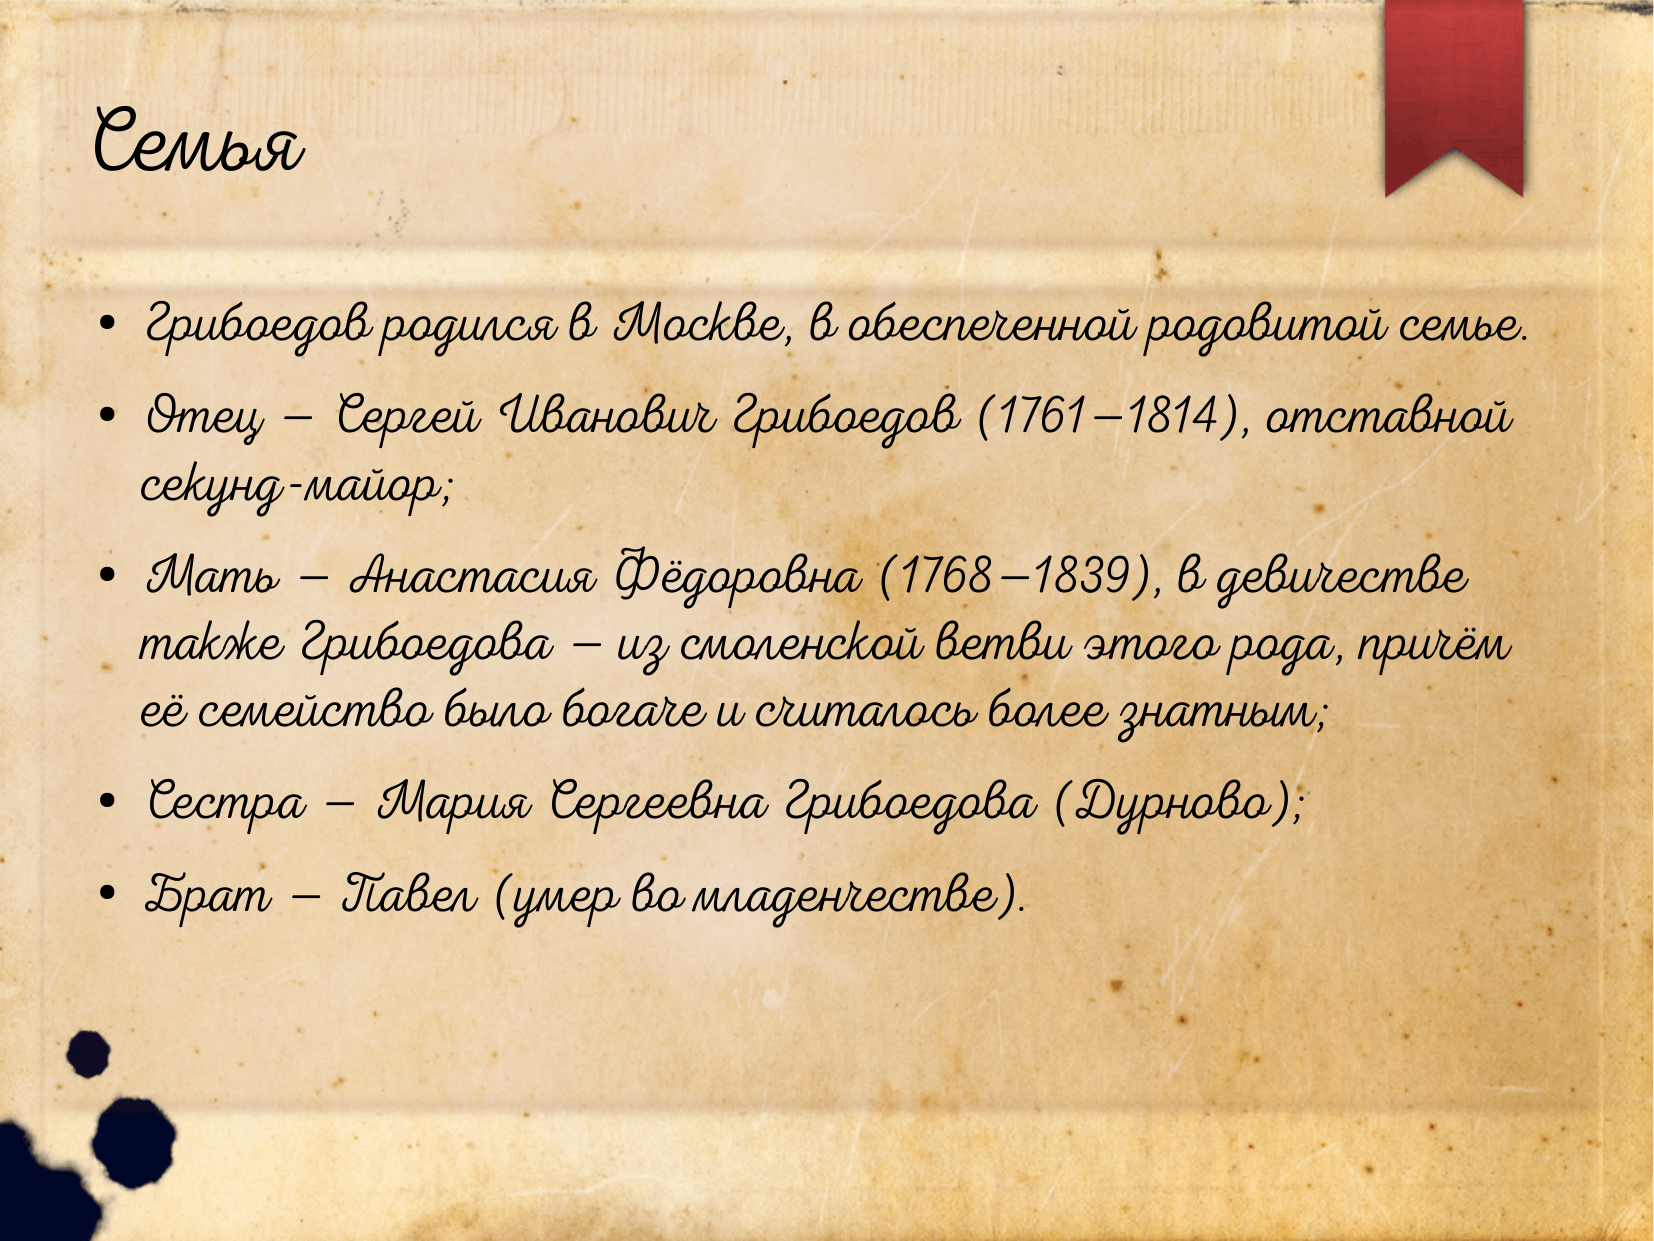

# Семья
Грибоедов родился в Москве, в обеспеченной родовитой семье.
Отец — Сергей Иванович Грибоедов (1761—1814), отставной секунд-майор;
Мать — Анастасия Фёдоровна (1768—1839), в девичестве также Грибоедова — из смоленской ветви этого рода, причём её семейство было богаче и считалось более знатным;
Сестра — Мария Сергеевна Грибоедова (Дурново);
Брат — Павел (умер во младенчестве).